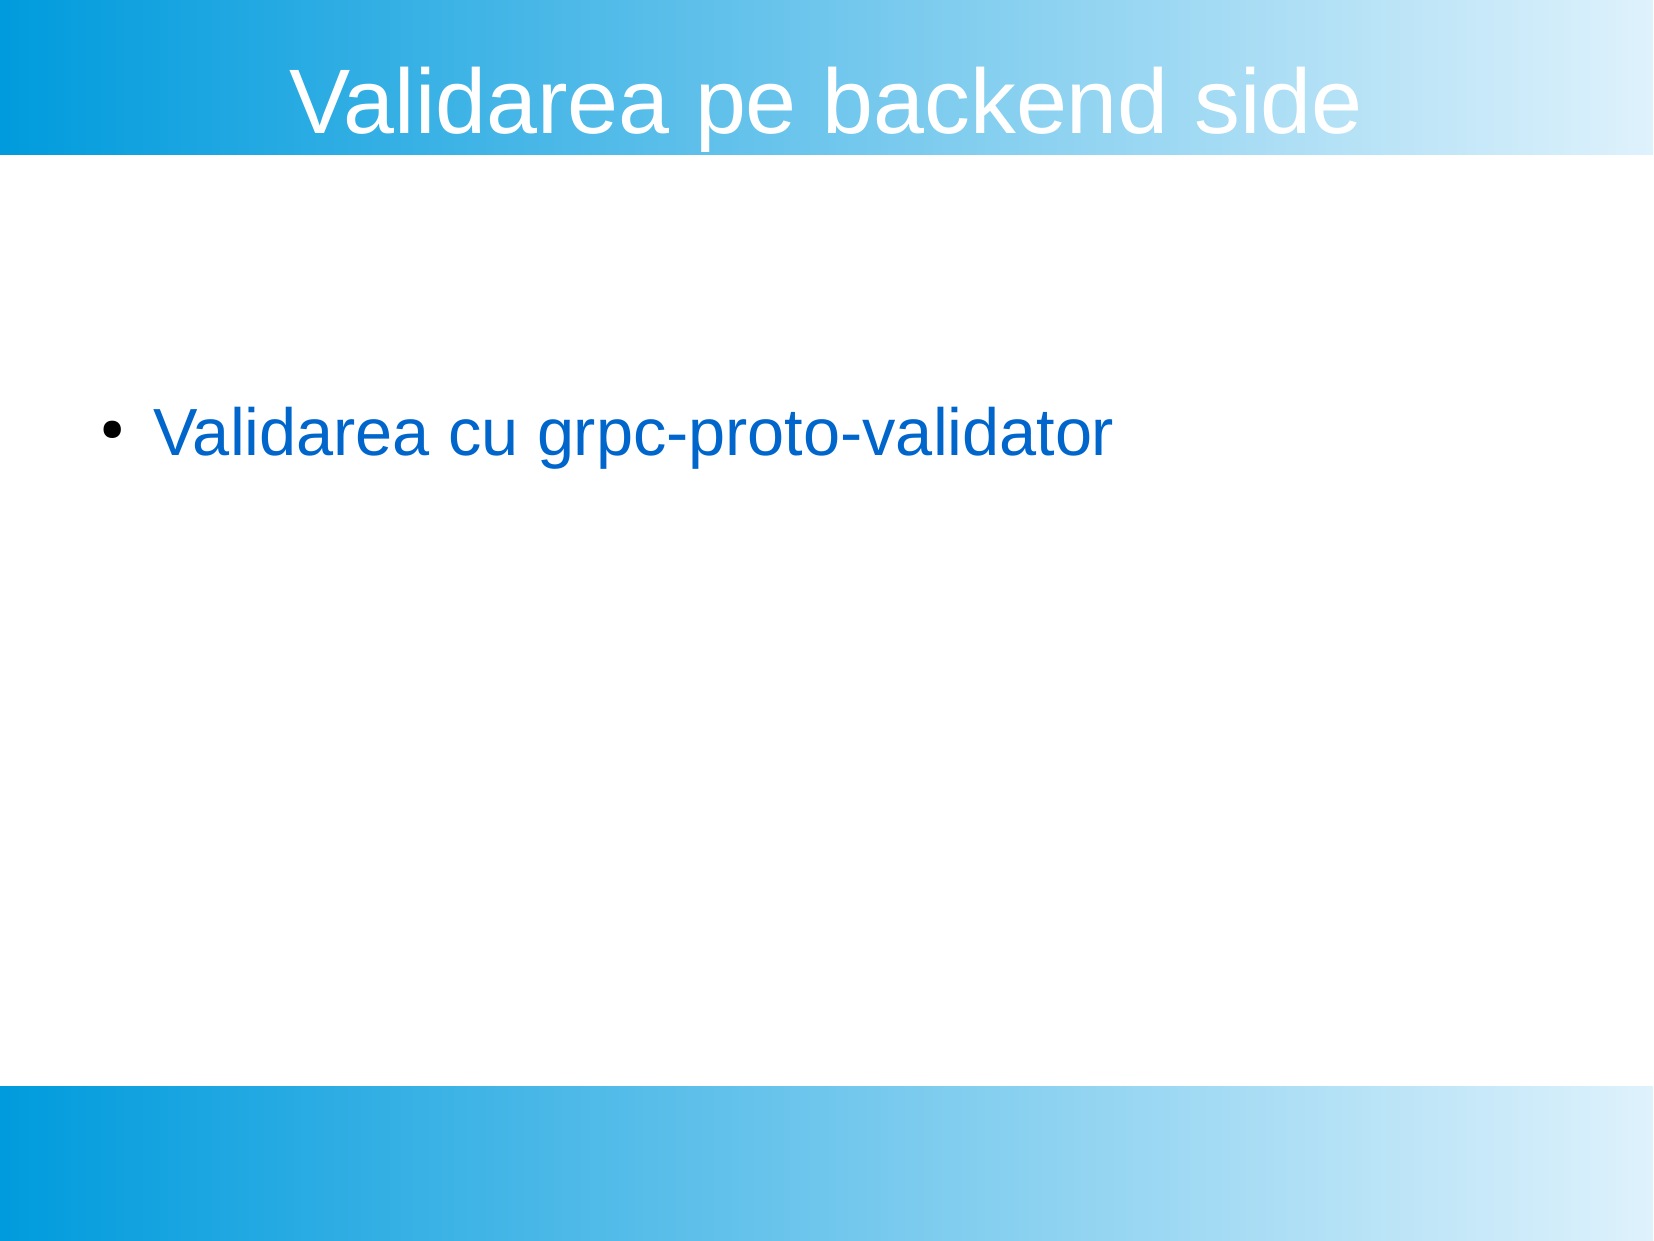

# Validarea pe backend side
Validarea cu grpc-proto-validator